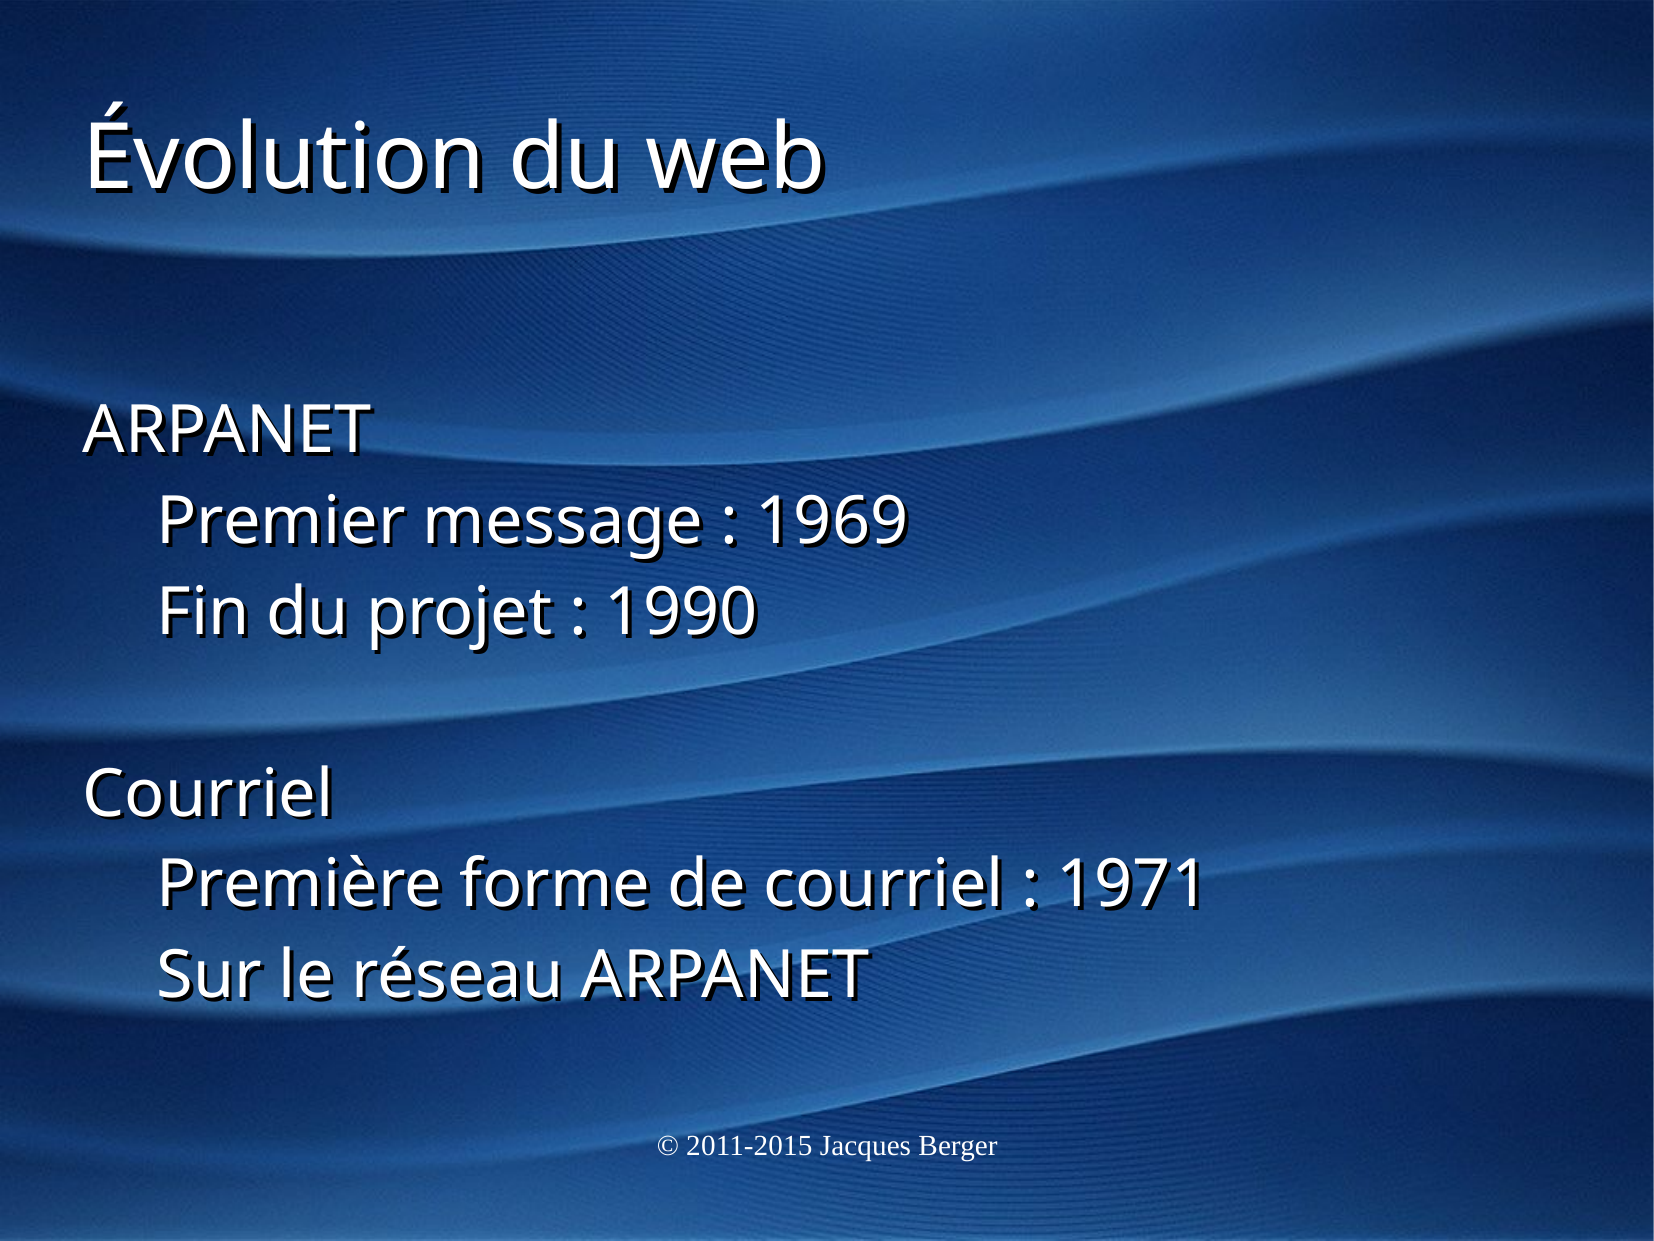

# Évolution du web
ARPANET
	Premier message : 1969
	Fin du projet : 1990
Courriel
	Première forme de courriel : 1971
	Sur le réseau ARPANET
© 2011-2015 Jacques Berger